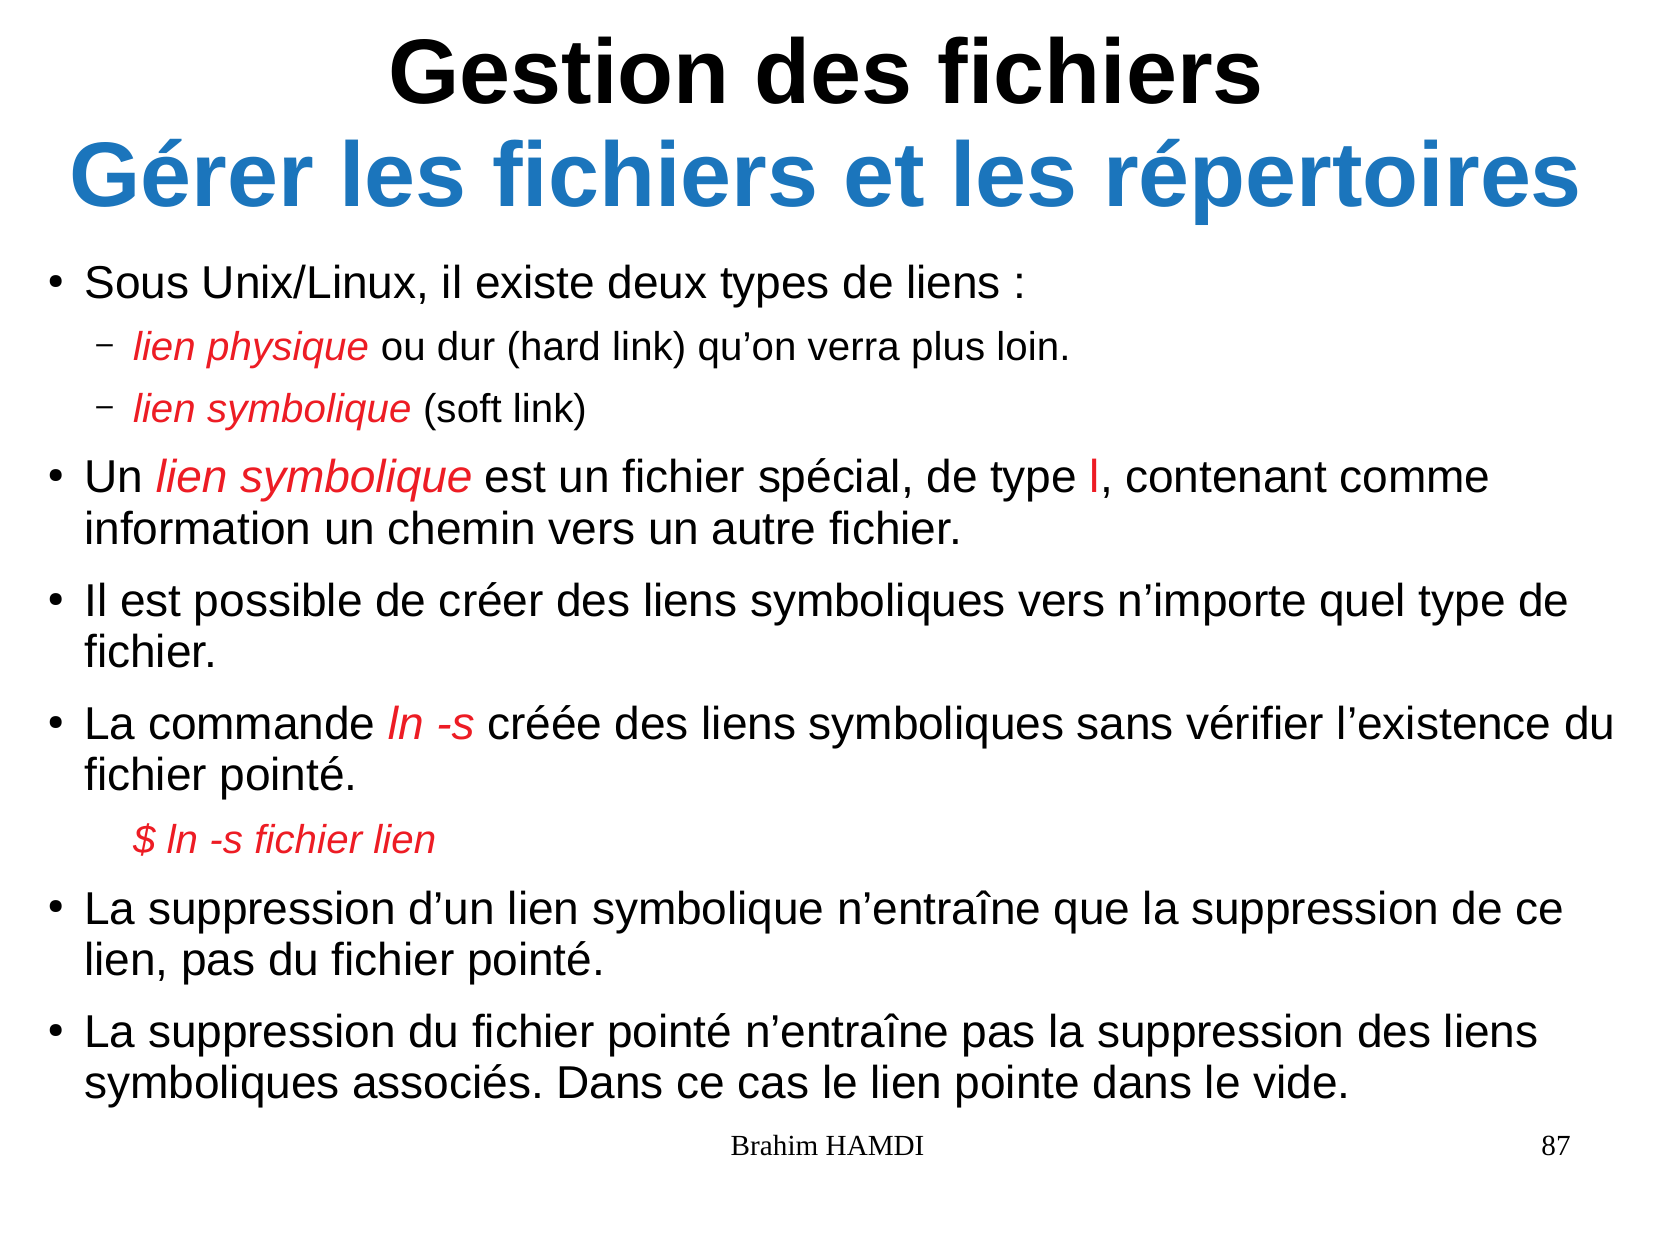

# Gestion des fichiers Gérer les fichiers et les répertoires
Sous Unix/Linux, il existe deux types de liens :
lien physique ou dur (hard link) qu’on verra plus loin.
lien symbolique (soft link)
Un lien symbolique est un fichier spécial, de type l, contenant comme information un chemin vers un autre fichier.
Il est possible de créer des liens symboliques vers n’importe quel type de fichier.
La commande ln -s créée des liens symboliques sans vérifier l’existence du fichier pointé.
$ ln -s fichier lien
La suppression d’un lien symbolique n’entraîne que la suppression de ce lien, pas du fichier pointé.
La suppression du fichier pointé n’entraîne pas la suppression des liens symboliques associés. Dans ce cas le lien pointe dans le vide.
Brahim HAMDI
87